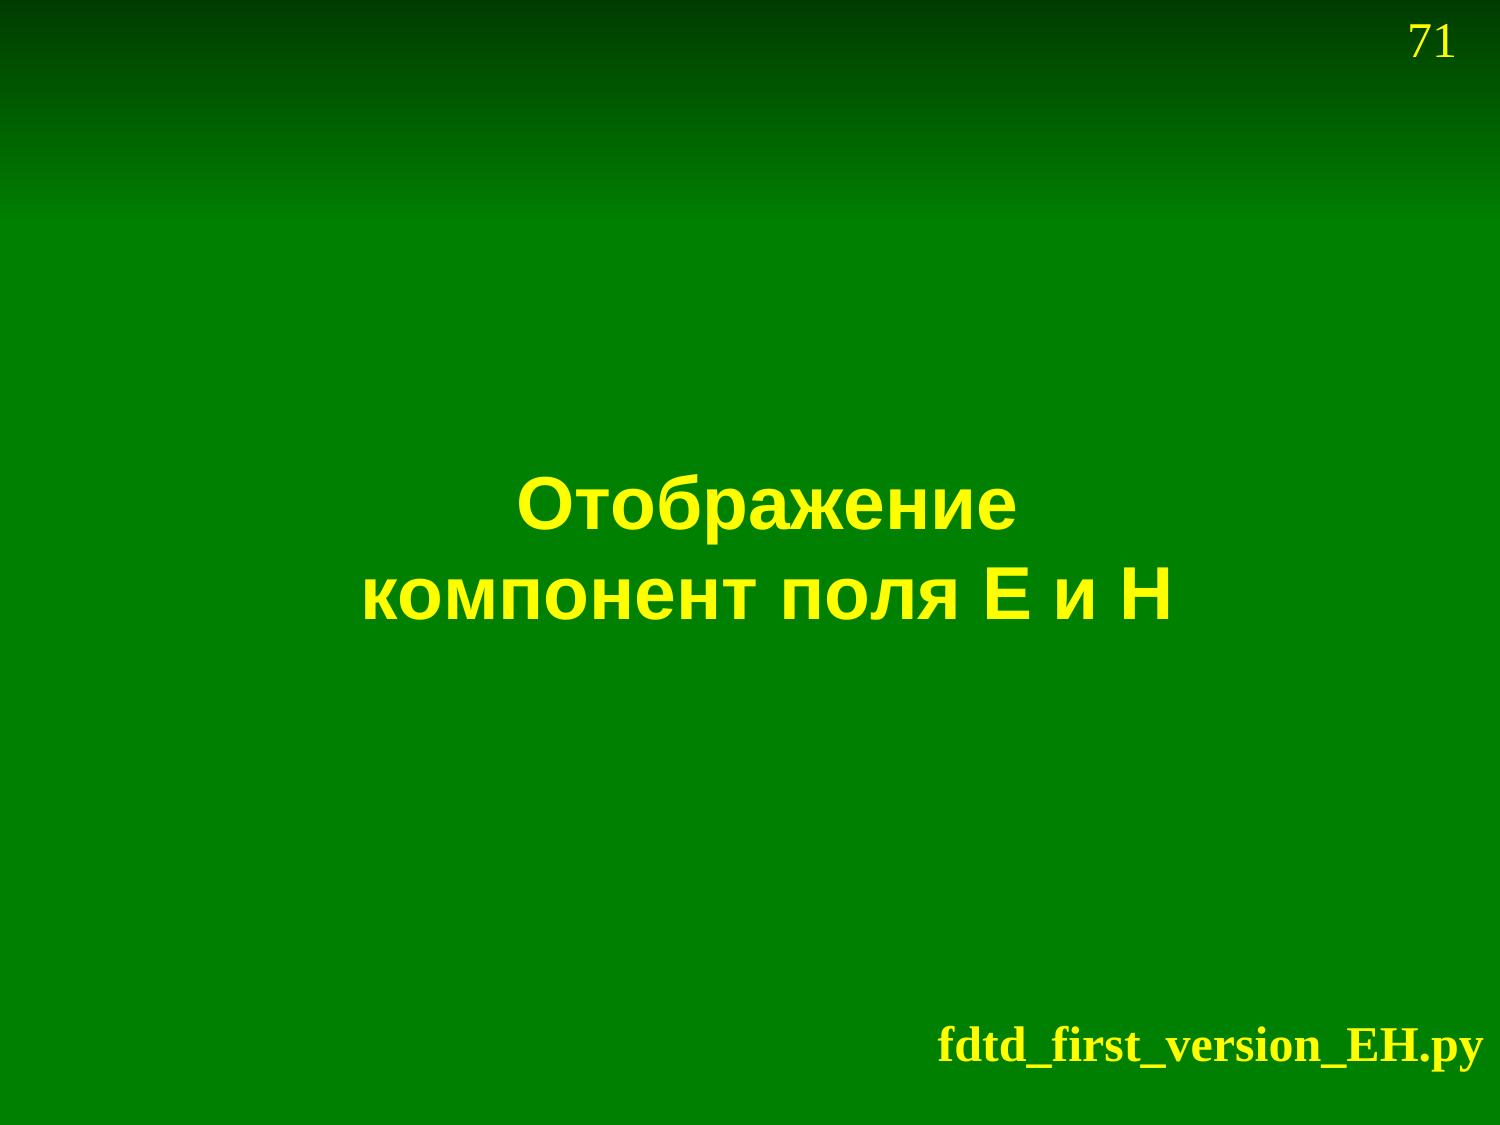

# Отображение компонент поля E и H
fdtd_first_version_EH.py